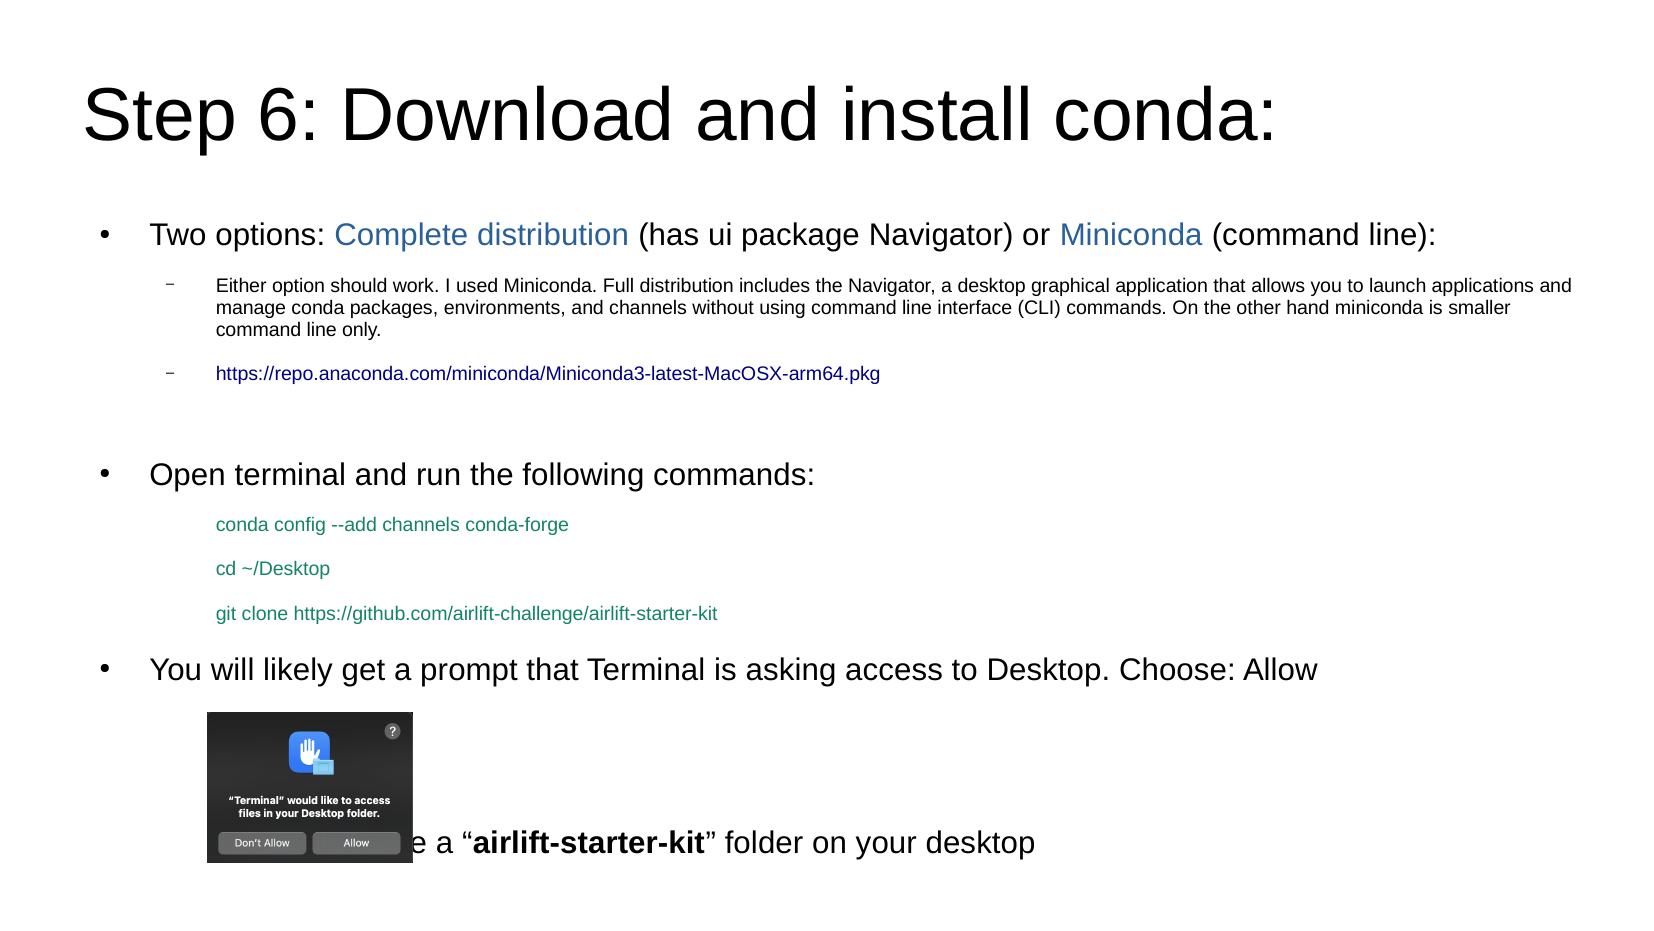

# Step 6: Download and install conda:
Two options: Complete distribution (has ui package Navigator) or Miniconda (command line):
Either option should work. I used Miniconda. Full distribution includes the Navigator, a desktop graphical application that allows you to launch applications and manage conda packages, environments, and channels without using command line interface (CLI) commands. On the other hand miniconda is smaller command line only.
https://repo.anaconda.com/miniconda/Miniconda3-latest-MacOSX-arm64.pkg
Open terminal and run the following commands:
conda config --add channels conda-forge
cd ~/Desktop
git clone https://github.com/airlift-challenge/airlift-starter-kit
You will likely get a prompt that Terminal is asking access to Desktop. Choose: Allow
						This will create a “airlift-starter-kit” folder on your desktop